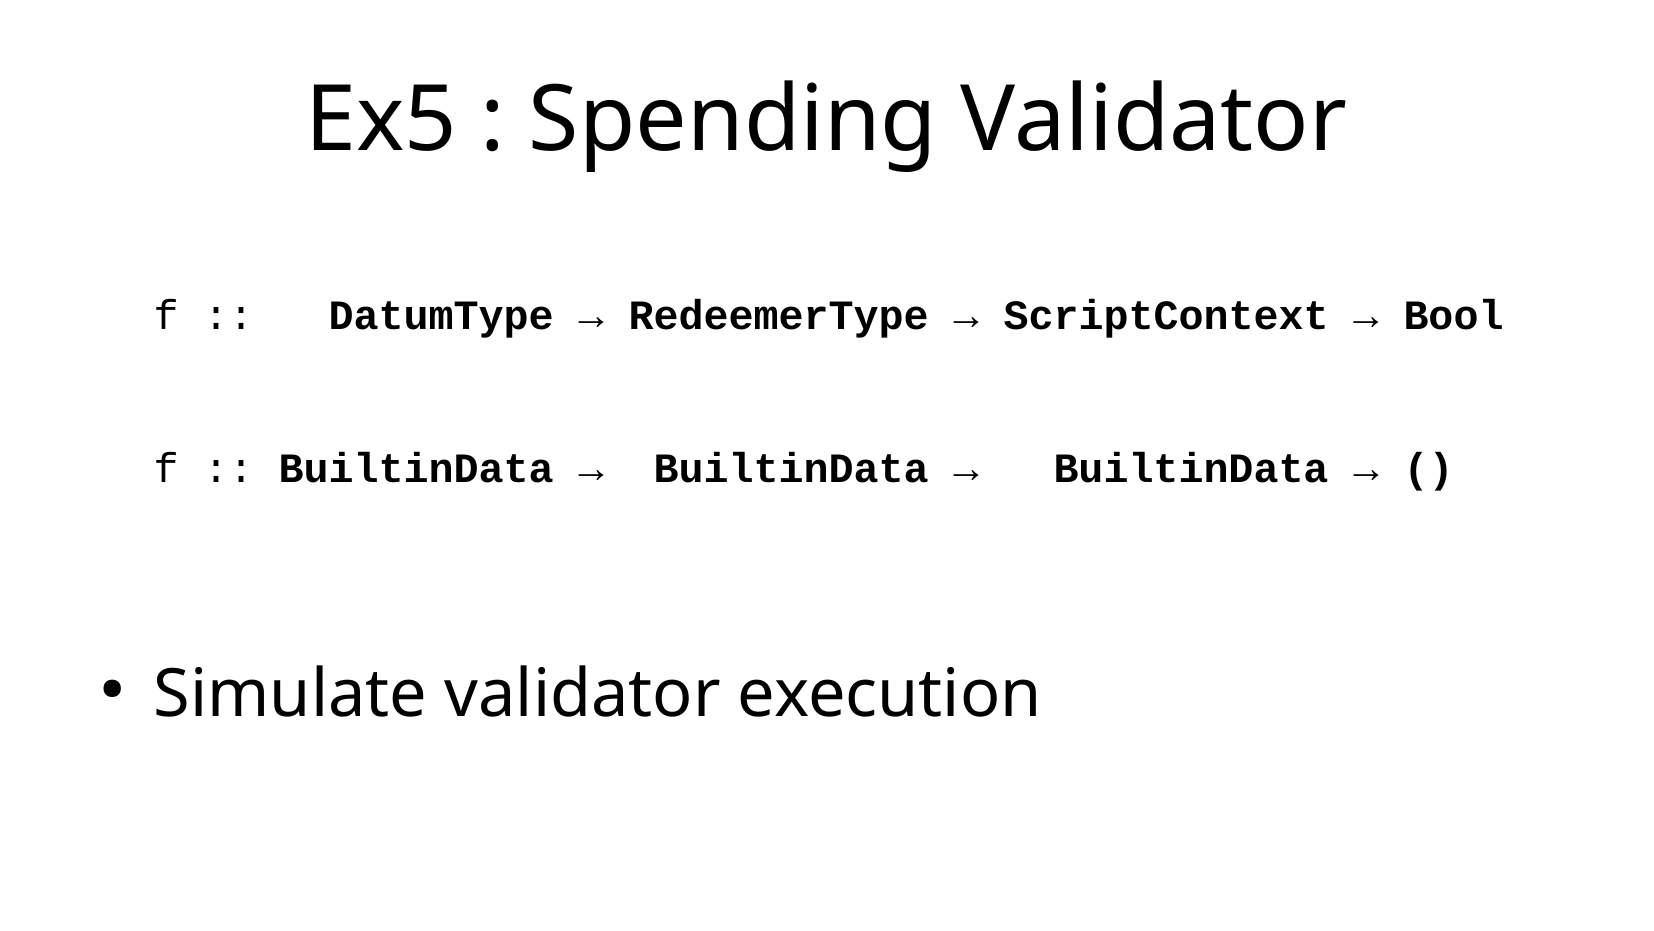

# Ex5 : Spending Validator
f :: DatumType → RedeemerType → ScriptContext → Bool
f :: BuiltinData → BuiltinData → BuiltinData → ()
Simulate validator execution